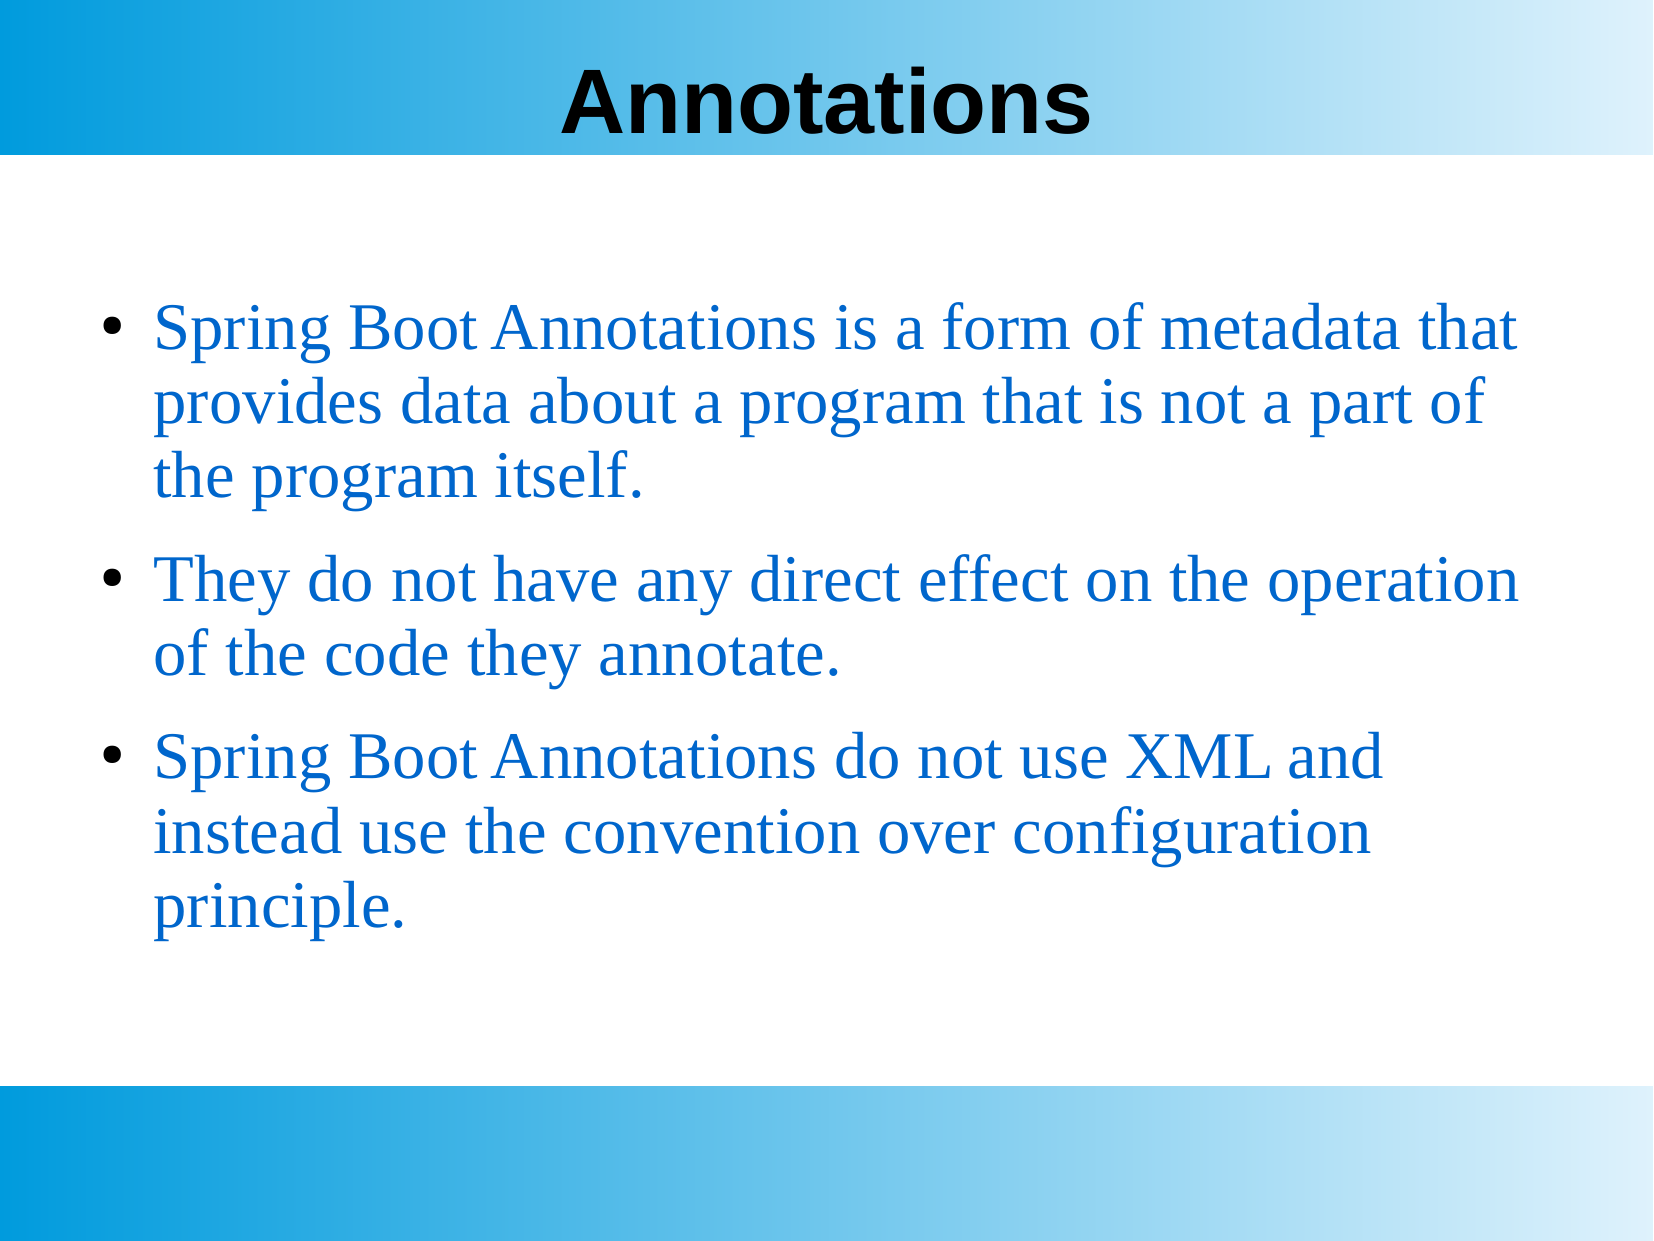

# Annotations
Spring Boot Annotations is a form of metadata that provides data about a program that is not a part of the program itself.
They do not have any direct effect on the operation of the code they annotate.
Spring Boot Annotations do not use XML and instead use the convention over configuration principle.